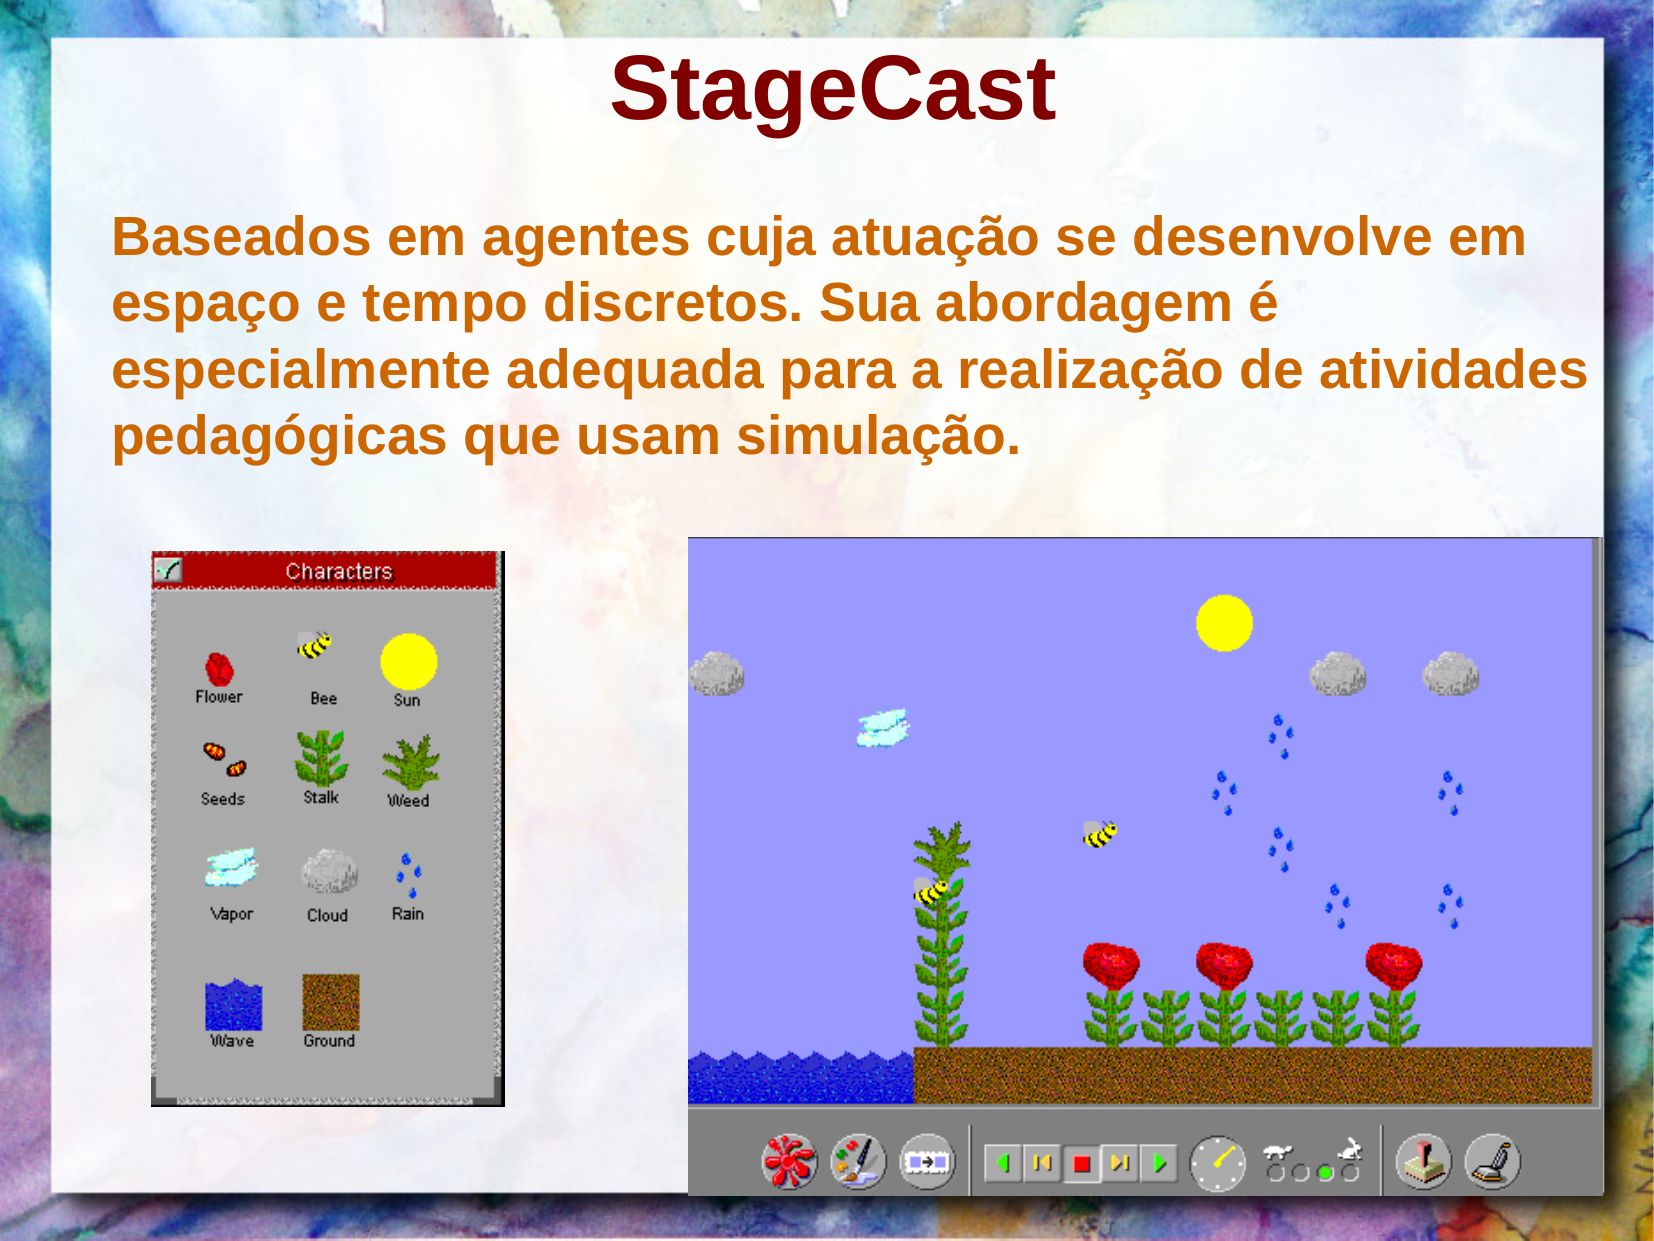

StageCast
Baseados em agentes cuja atuação se desenvolve em espaço e tempo discretos. Sua abordagem é especialmente adequada para a realização de atividades pedagógicas que usam simulação.